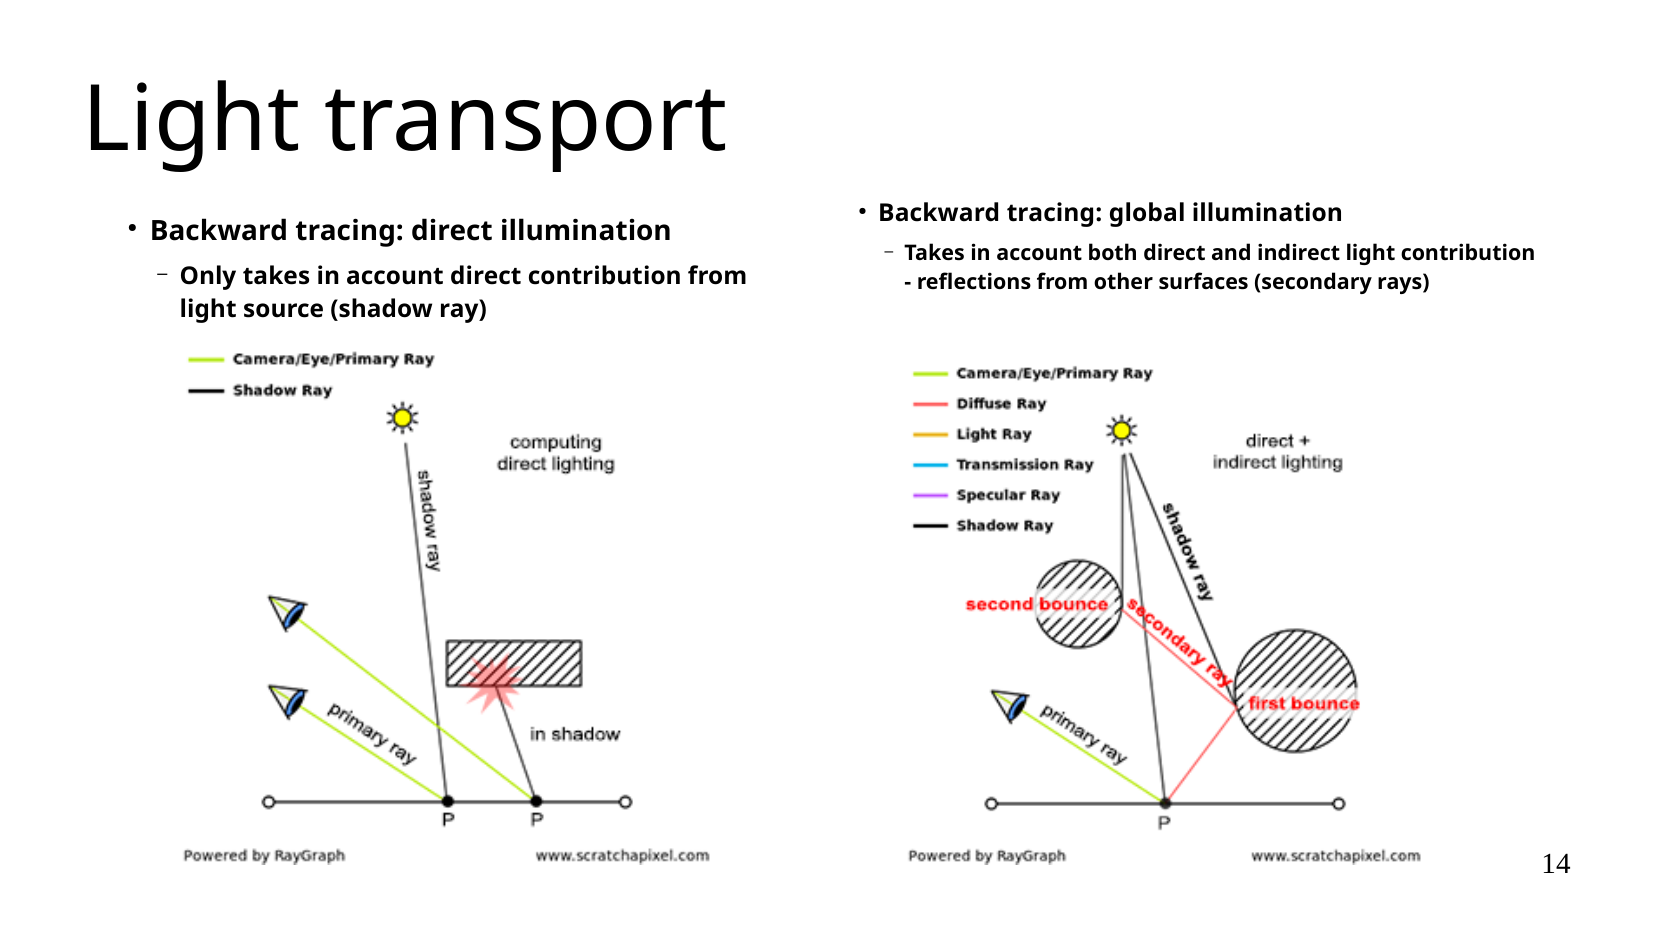

# Light transport
Backward tracing: global illumination
Takes in account both direct and indirect light contribution - reflections from other surfaces (secondary rays)
Backward tracing: direct illumination
Only takes in account direct contribution from light source (shadow ray)
14